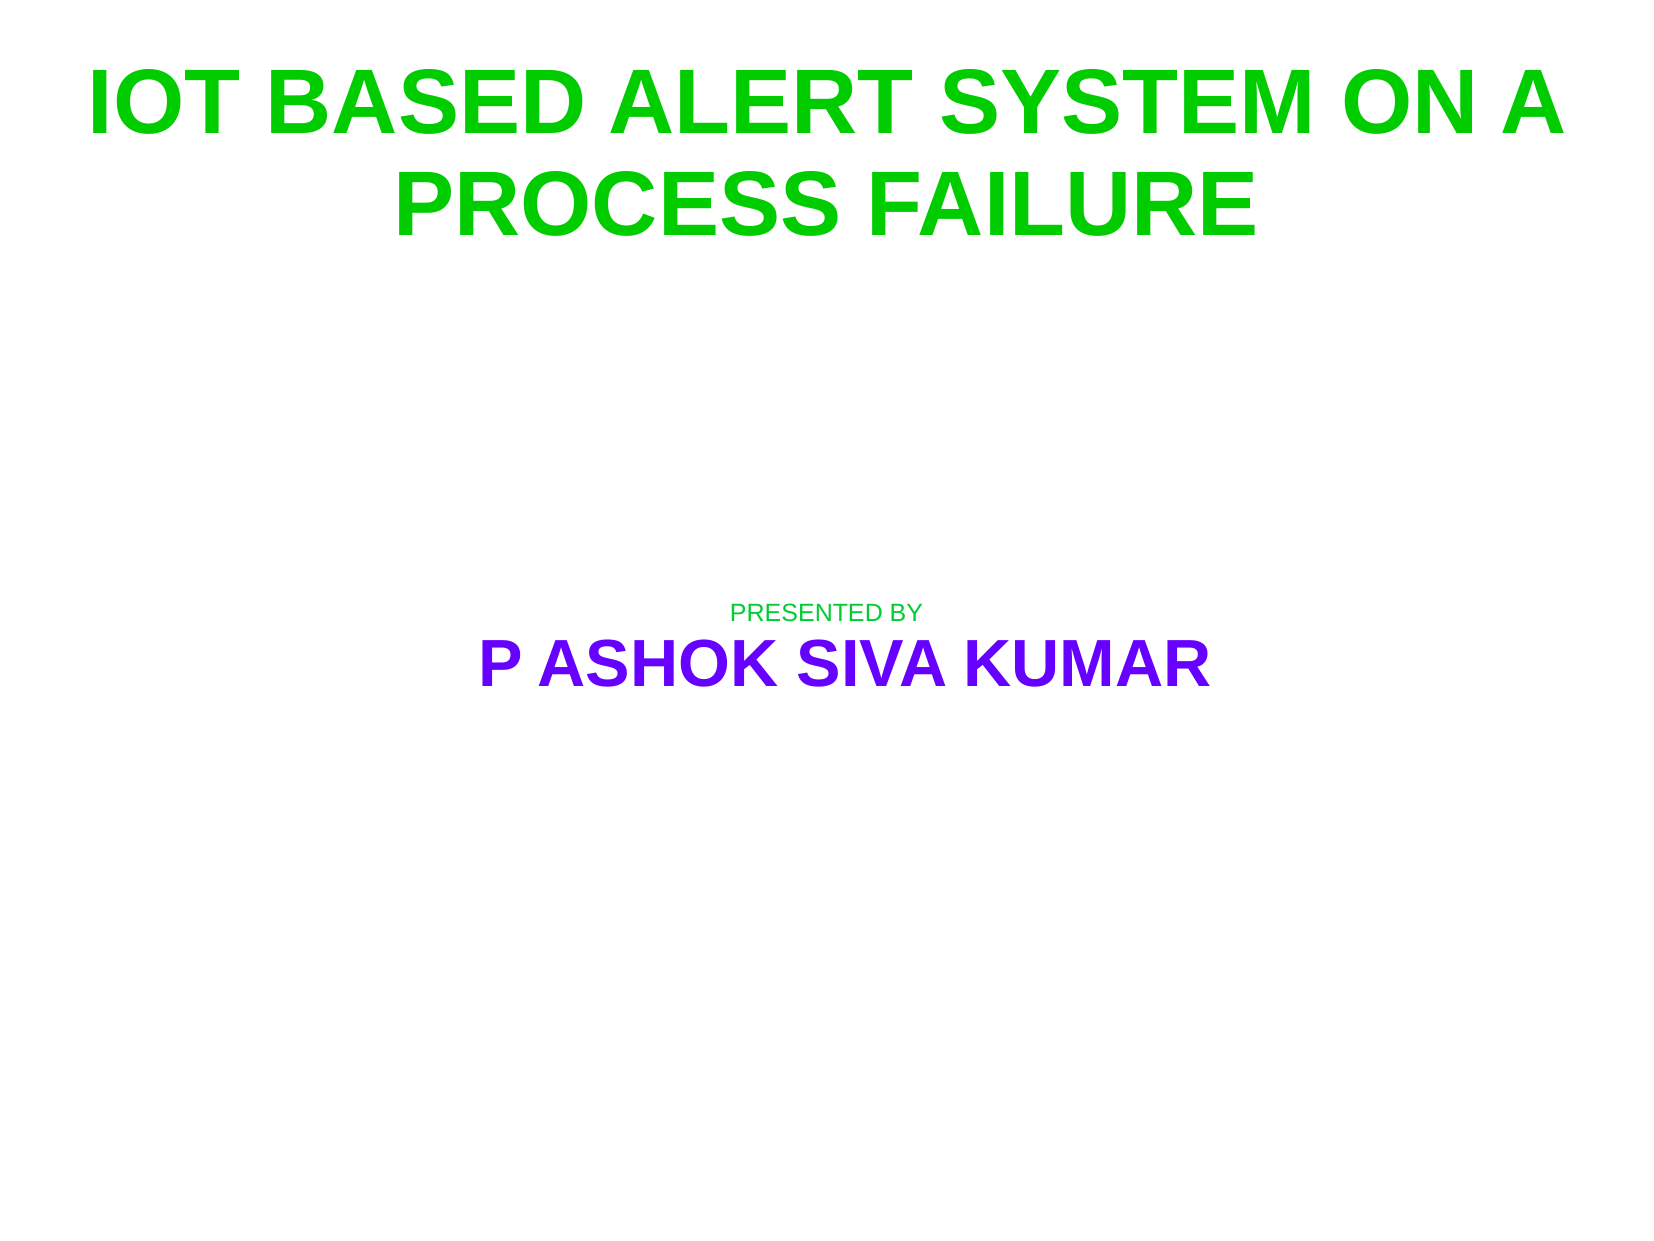

# IOT BASED ALERT SYSTEM ON A PROCESS FAILURE
PRESENTED BY
 P ASHOK SIVA KUMAR